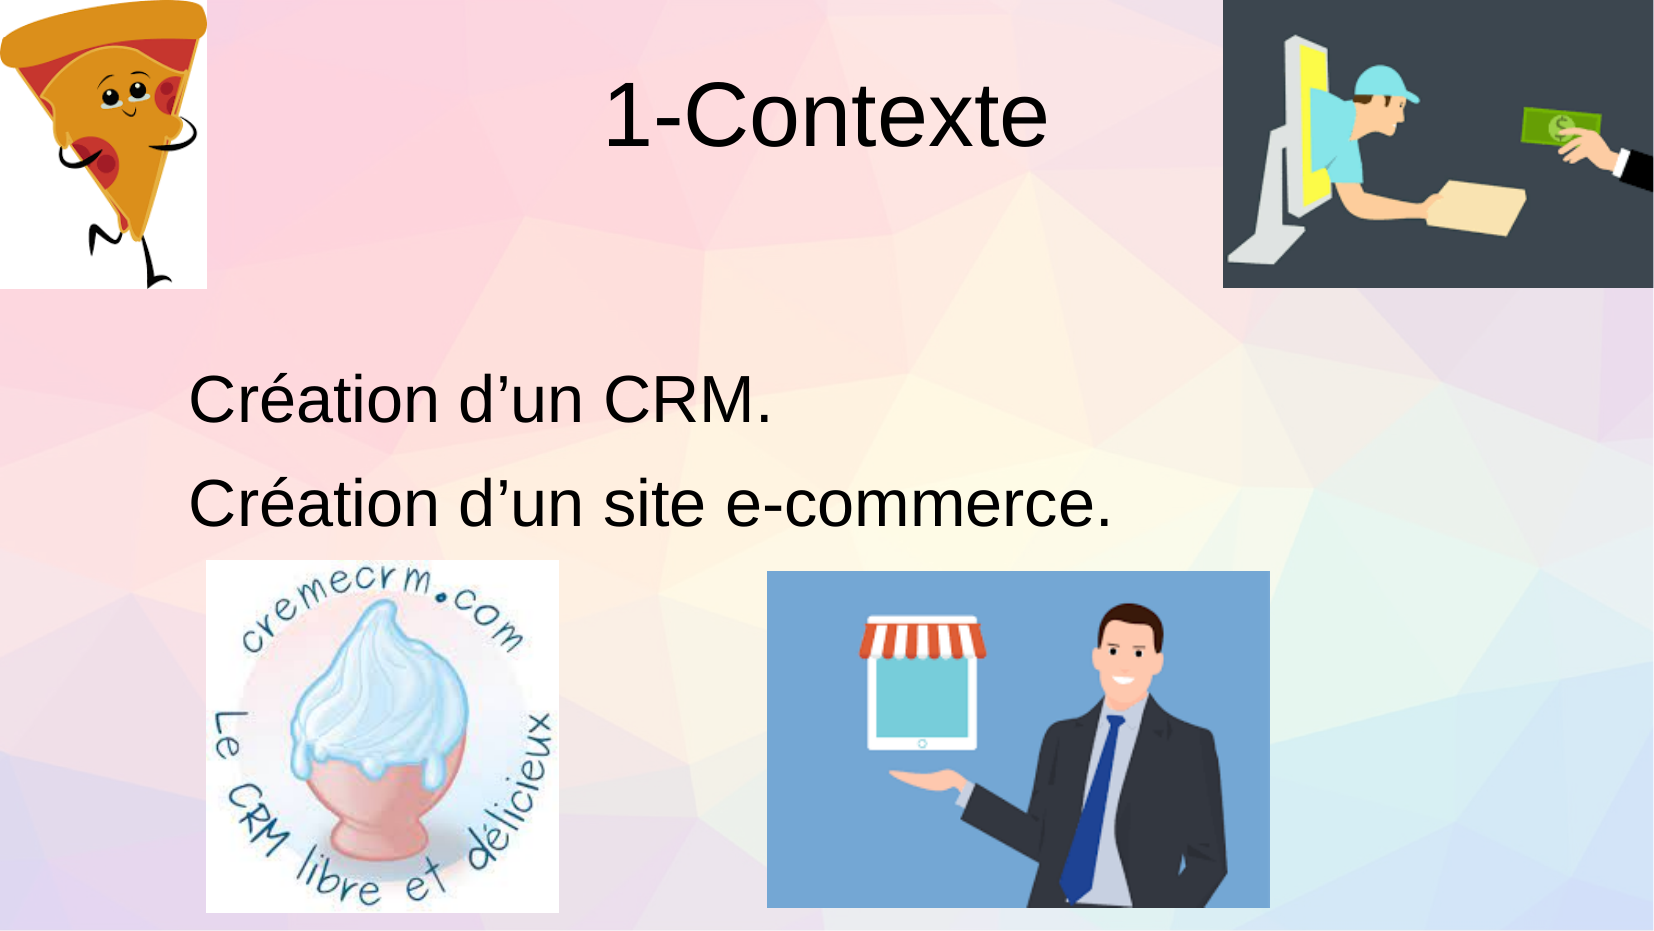

# 1-Contexte
Création d’un CRM.
Création d’un site e-commerce.